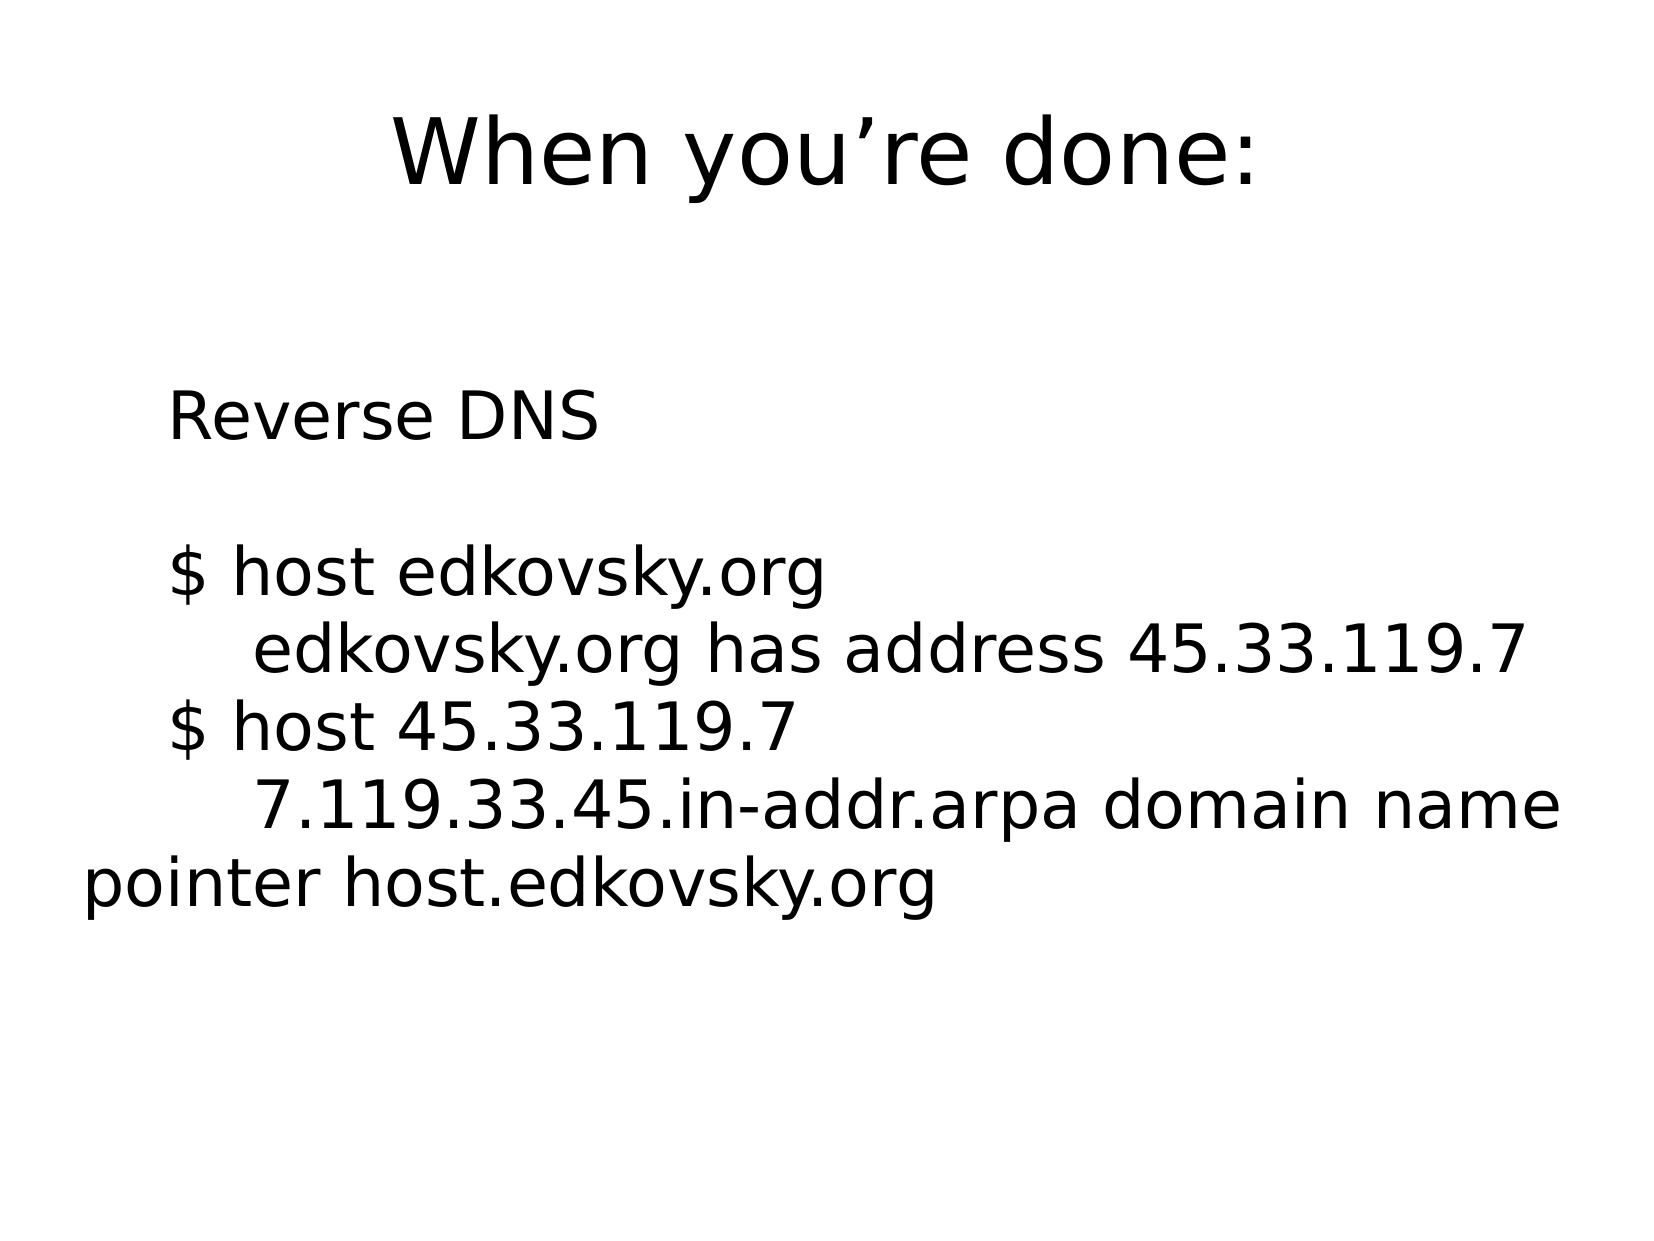

# When you’re done:
 Reverse DNS
 $ host edkovsky.org
 edkovsky.org has address 45.33.119.7
 $ host 45.33.119.7
 7.119.33.45.in-addr.arpa domain name pointer host.edkovsky.org